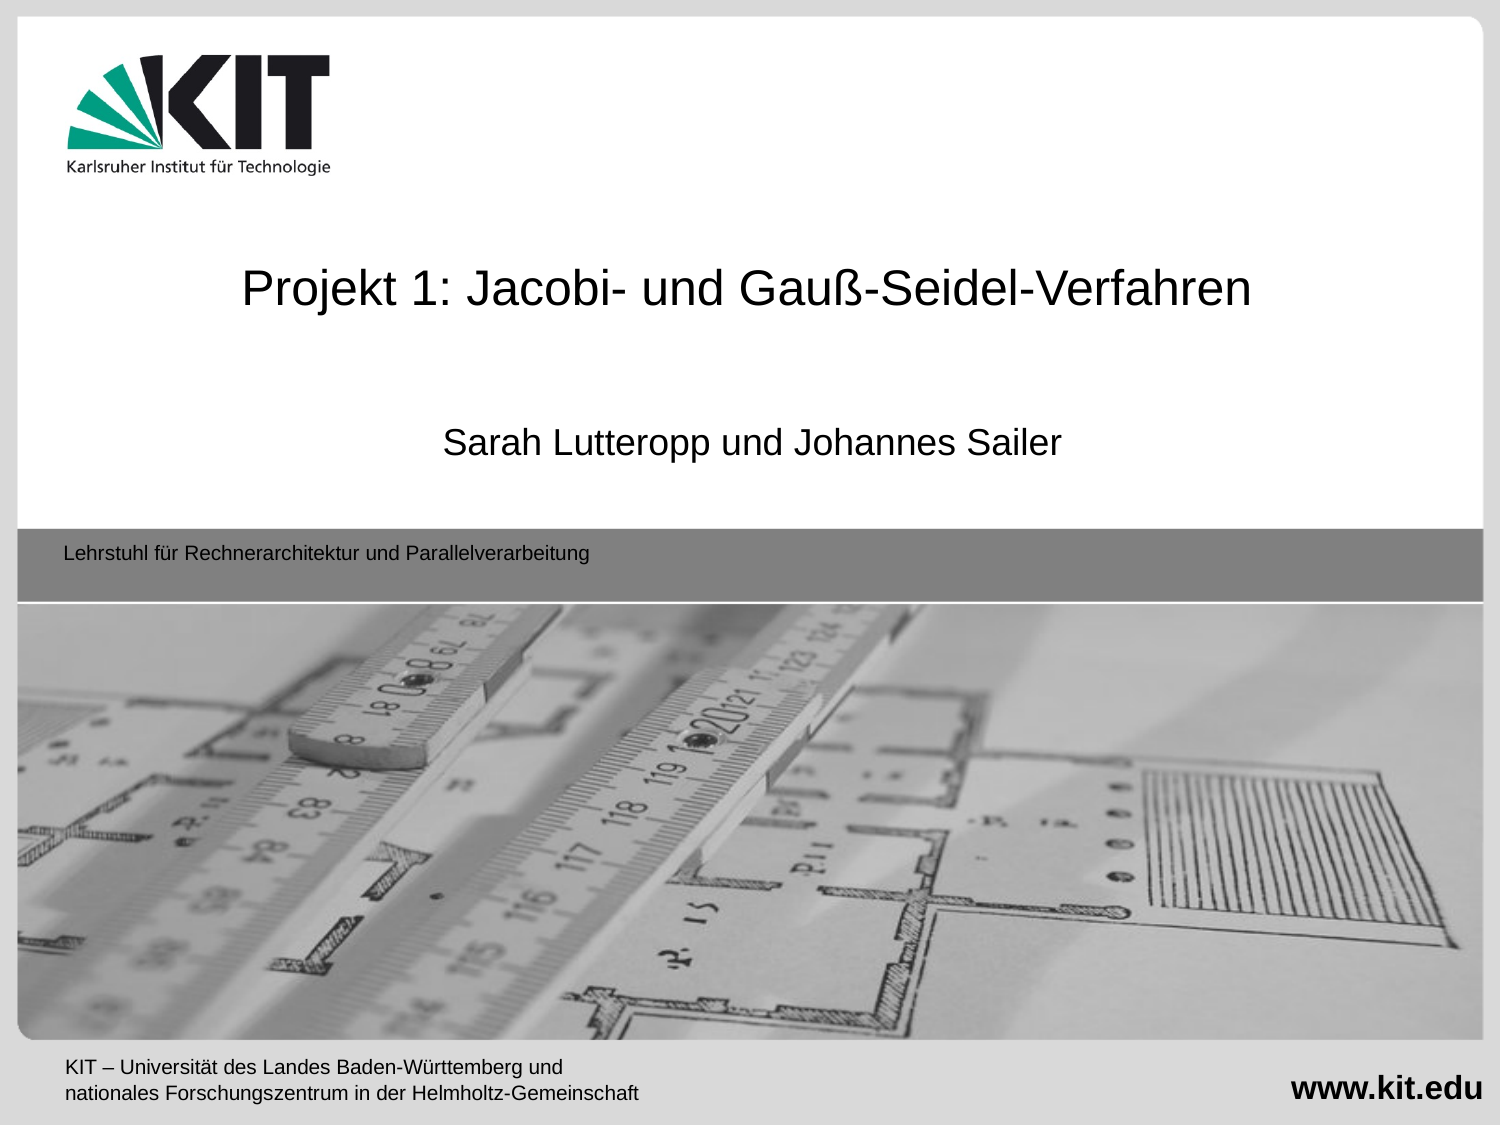

# Projekt 1: Jacobi- und Gauß-Seidel-Verfahren
Sarah Lutteropp und Johannes Sailer